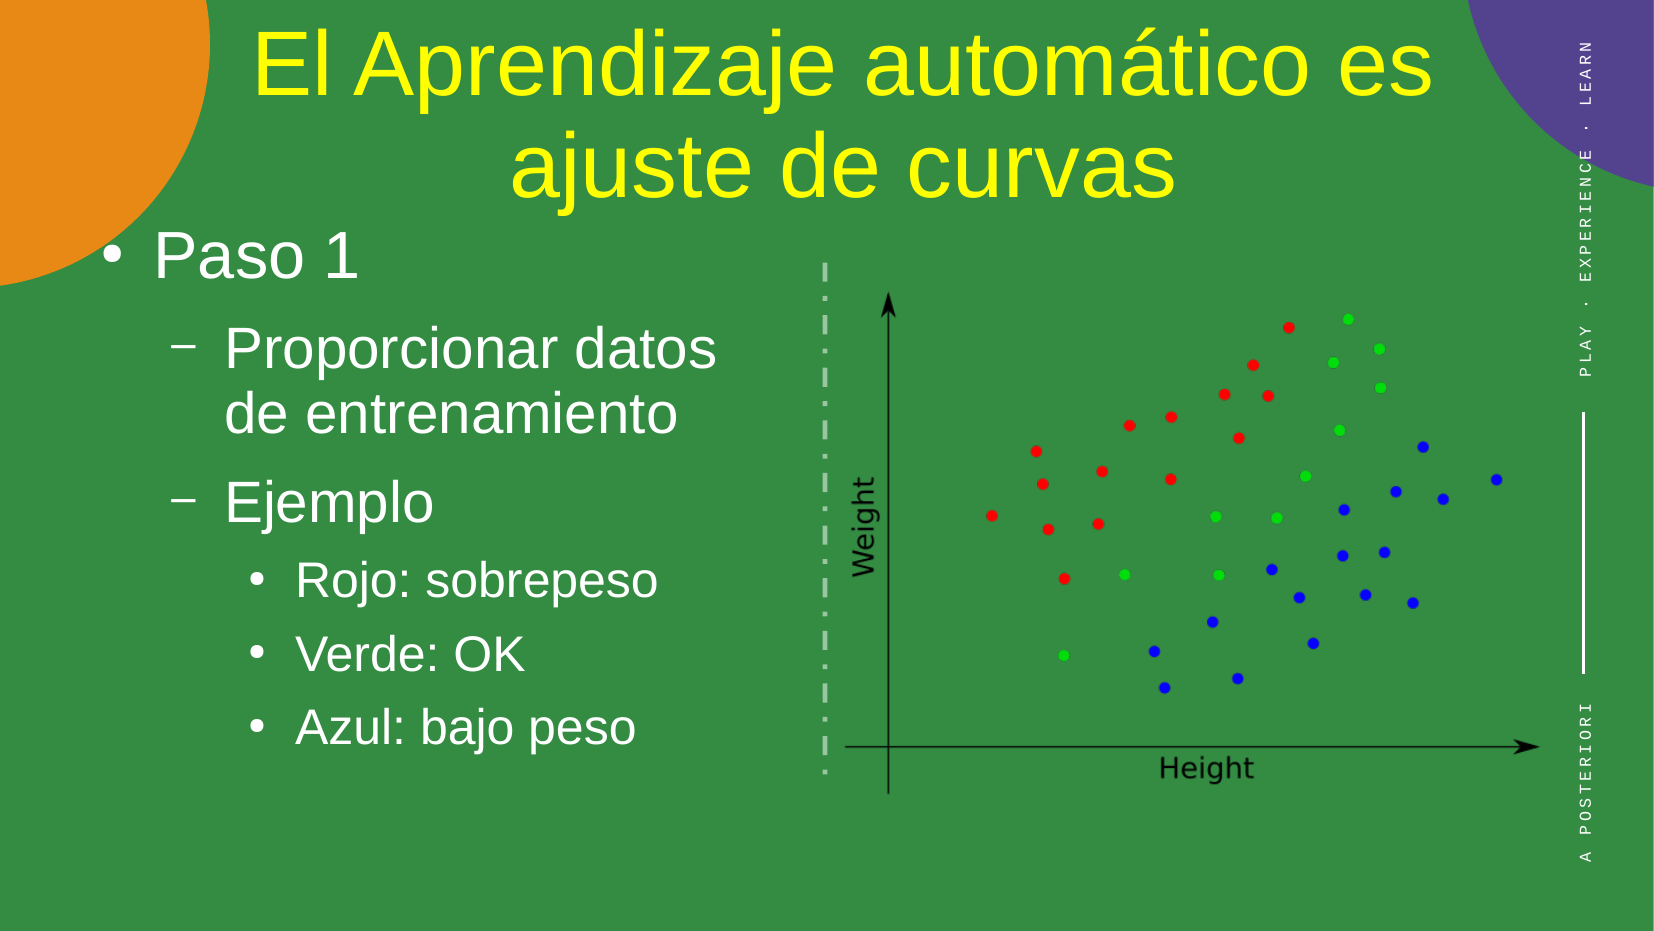

# El Aprendizaje automático es ajuste de curvas
Paso 1
Proporcionar datos de entrenamiento
Ejemplo
Rojo: sobrepeso
Verde: OK
Azul: bajo peso